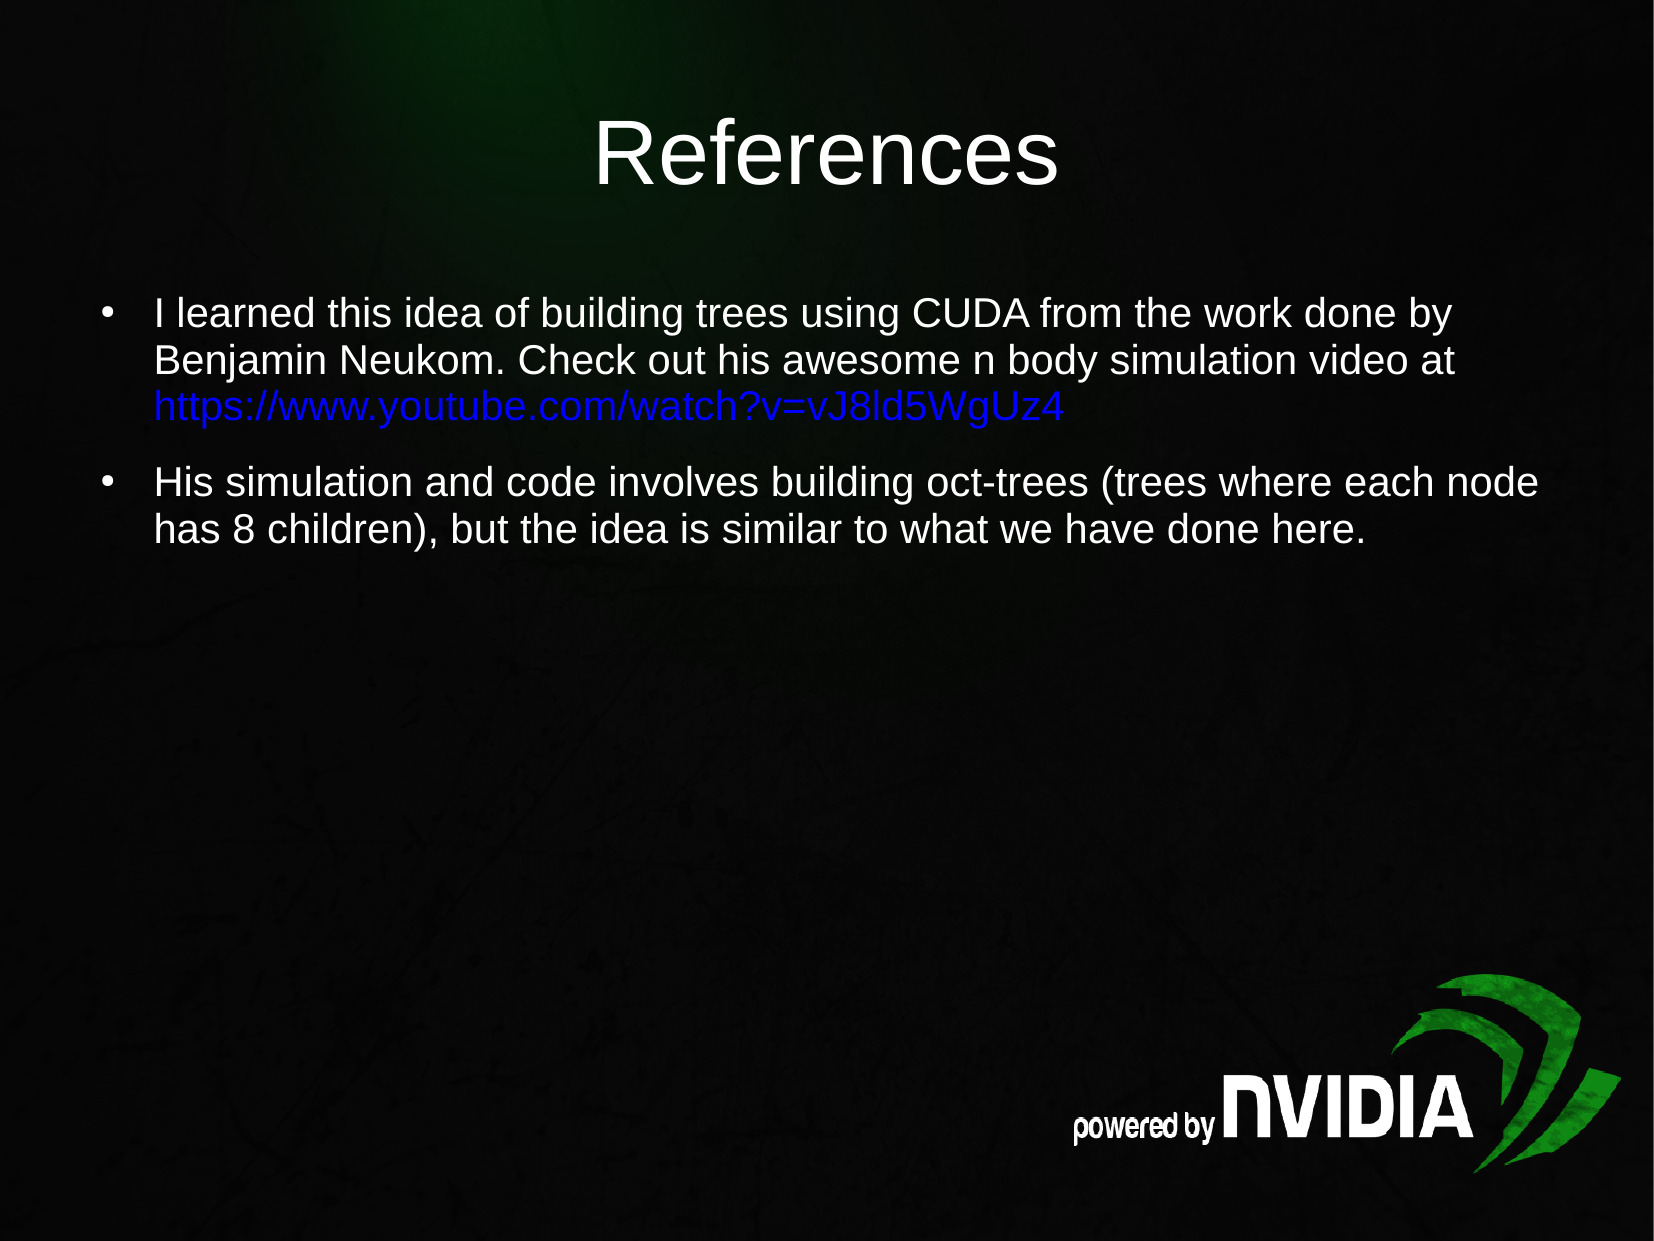

# References
I learned this idea of building trees using CUDA from the work done by Benjamin Neukom. Check out his awesome n body simulation video at https://www.youtube.com/watch?v=vJ8ld5WgUz4
His simulation and code involves building oct-trees (trees where each node has 8 children), but the idea is similar to what we have done here.